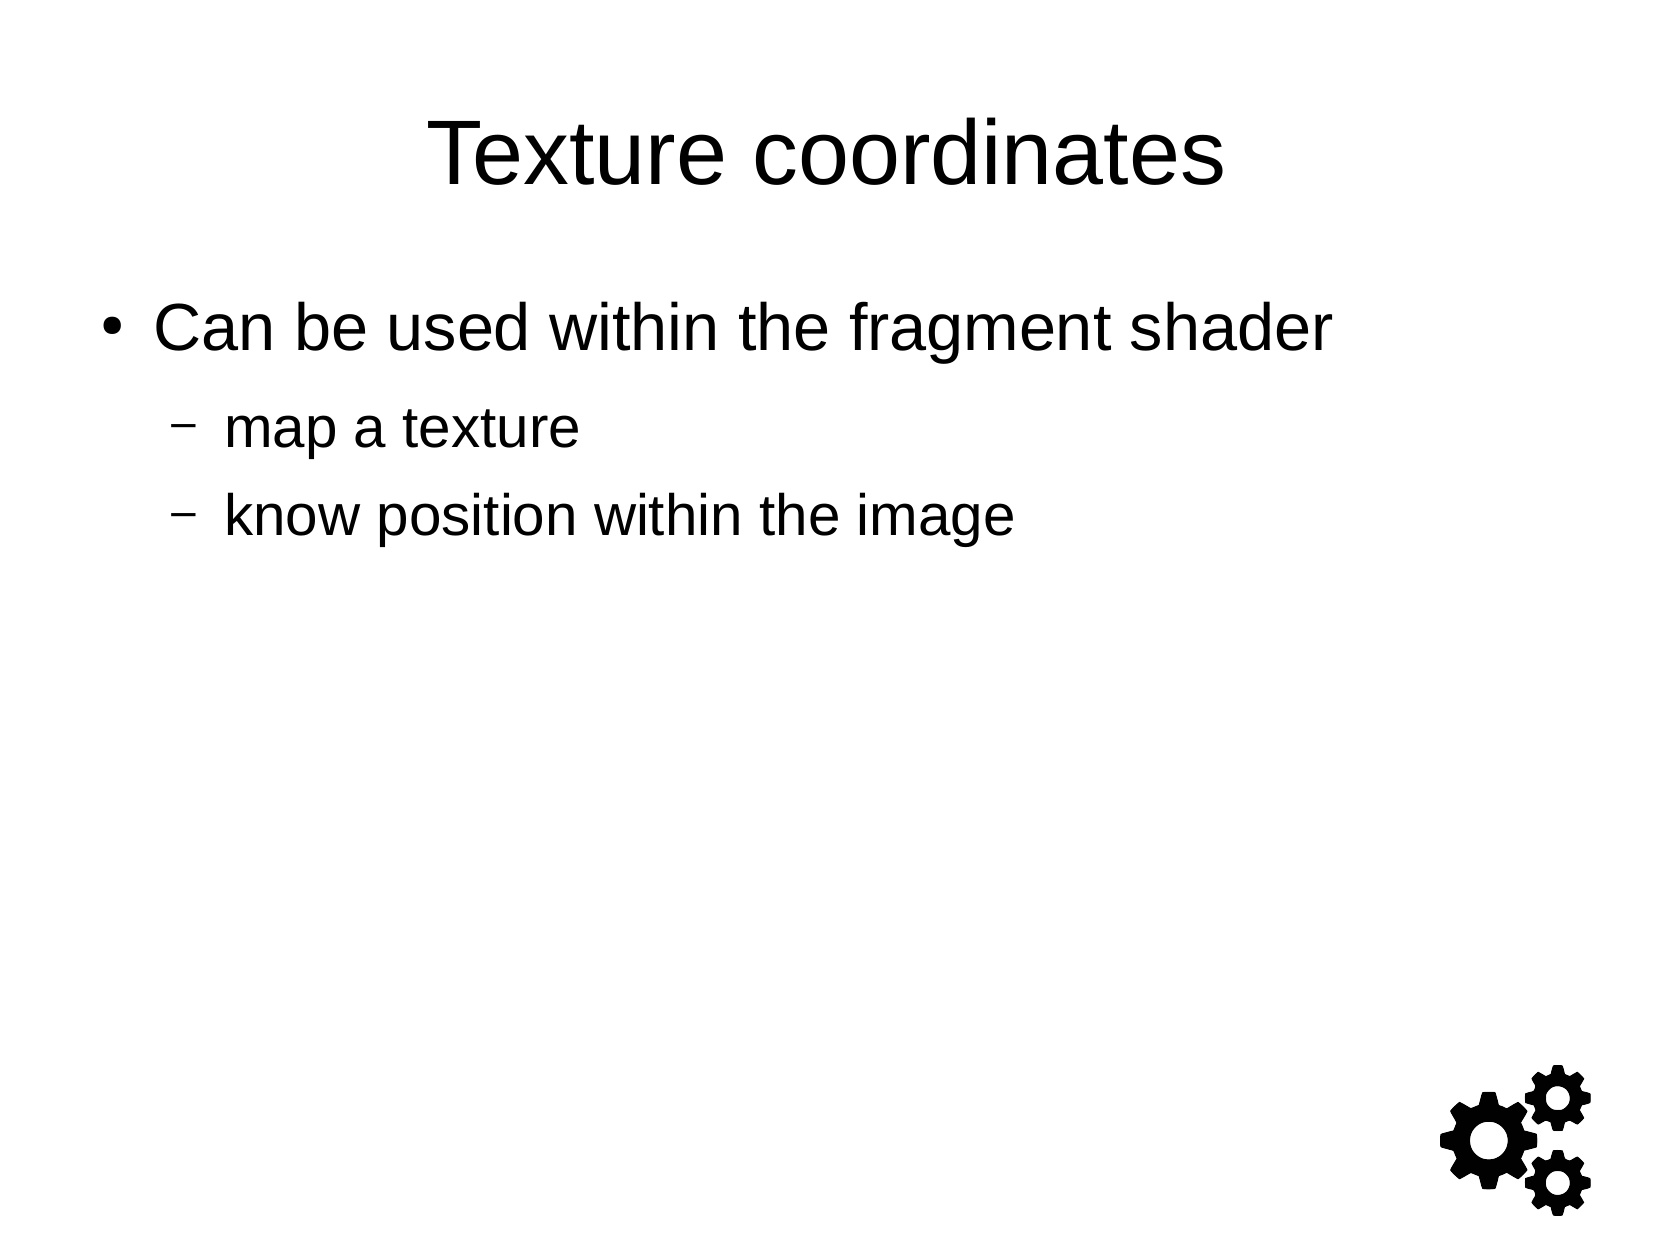

# Texture coordinates
Can be used within the fragment shader
map a texture
know position within the image